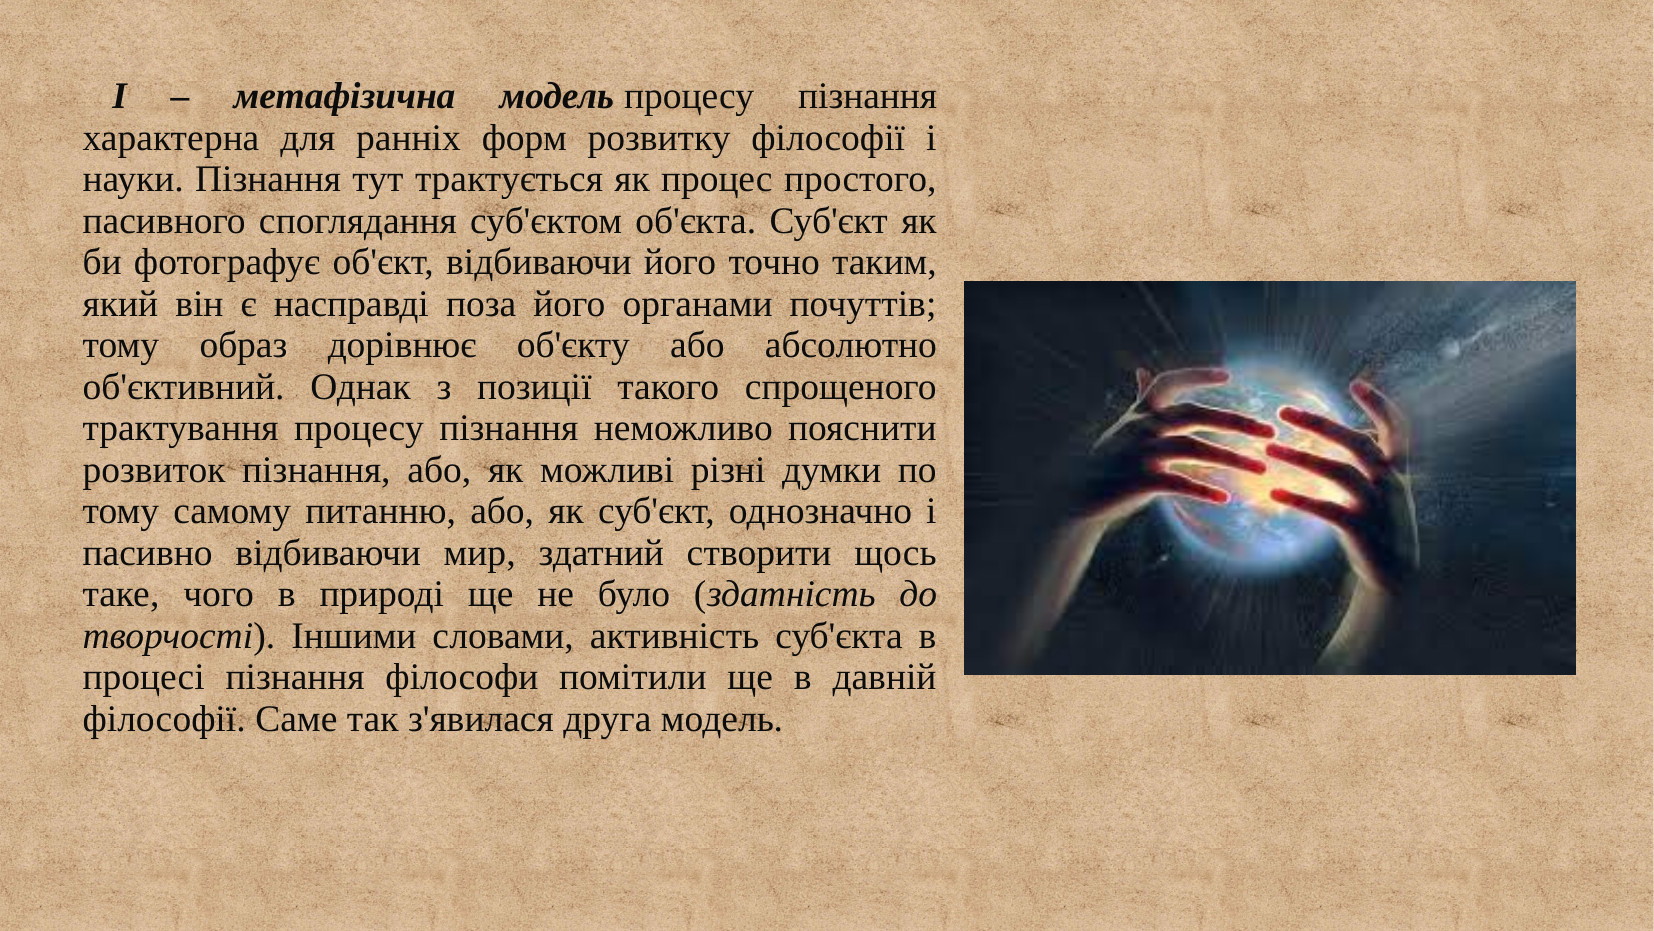

#
I – метафізична модель процесу пізнання характерна для ранніх форм розвитку філософії і науки. Пізнання тут трактується як процес простого, пасивного споглядання суб'єктом об'єкта. Суб'єкт як би фотографує об'єкт, відбиваючи його точно таким, який він є насправді поза його органами почуттів; тому образ дорівнює об'єкту або абсолютно об'єктивний. Однак з позиції такого спрощеного трактування процесу пізнання неможливо пояснити розвиток пізнання, або, як можливі різні думки по тому самому питанню, або, як суб'єкт, однозначно і пасивно відбиваючи мир, здатний створити щось таке, чого в природі ще не було (здатність до творчості). Іншими словами, активність суб'єкта в процесі пізнання філософи помітили ще в давній філософії. Саме так з'явилася друга модель.